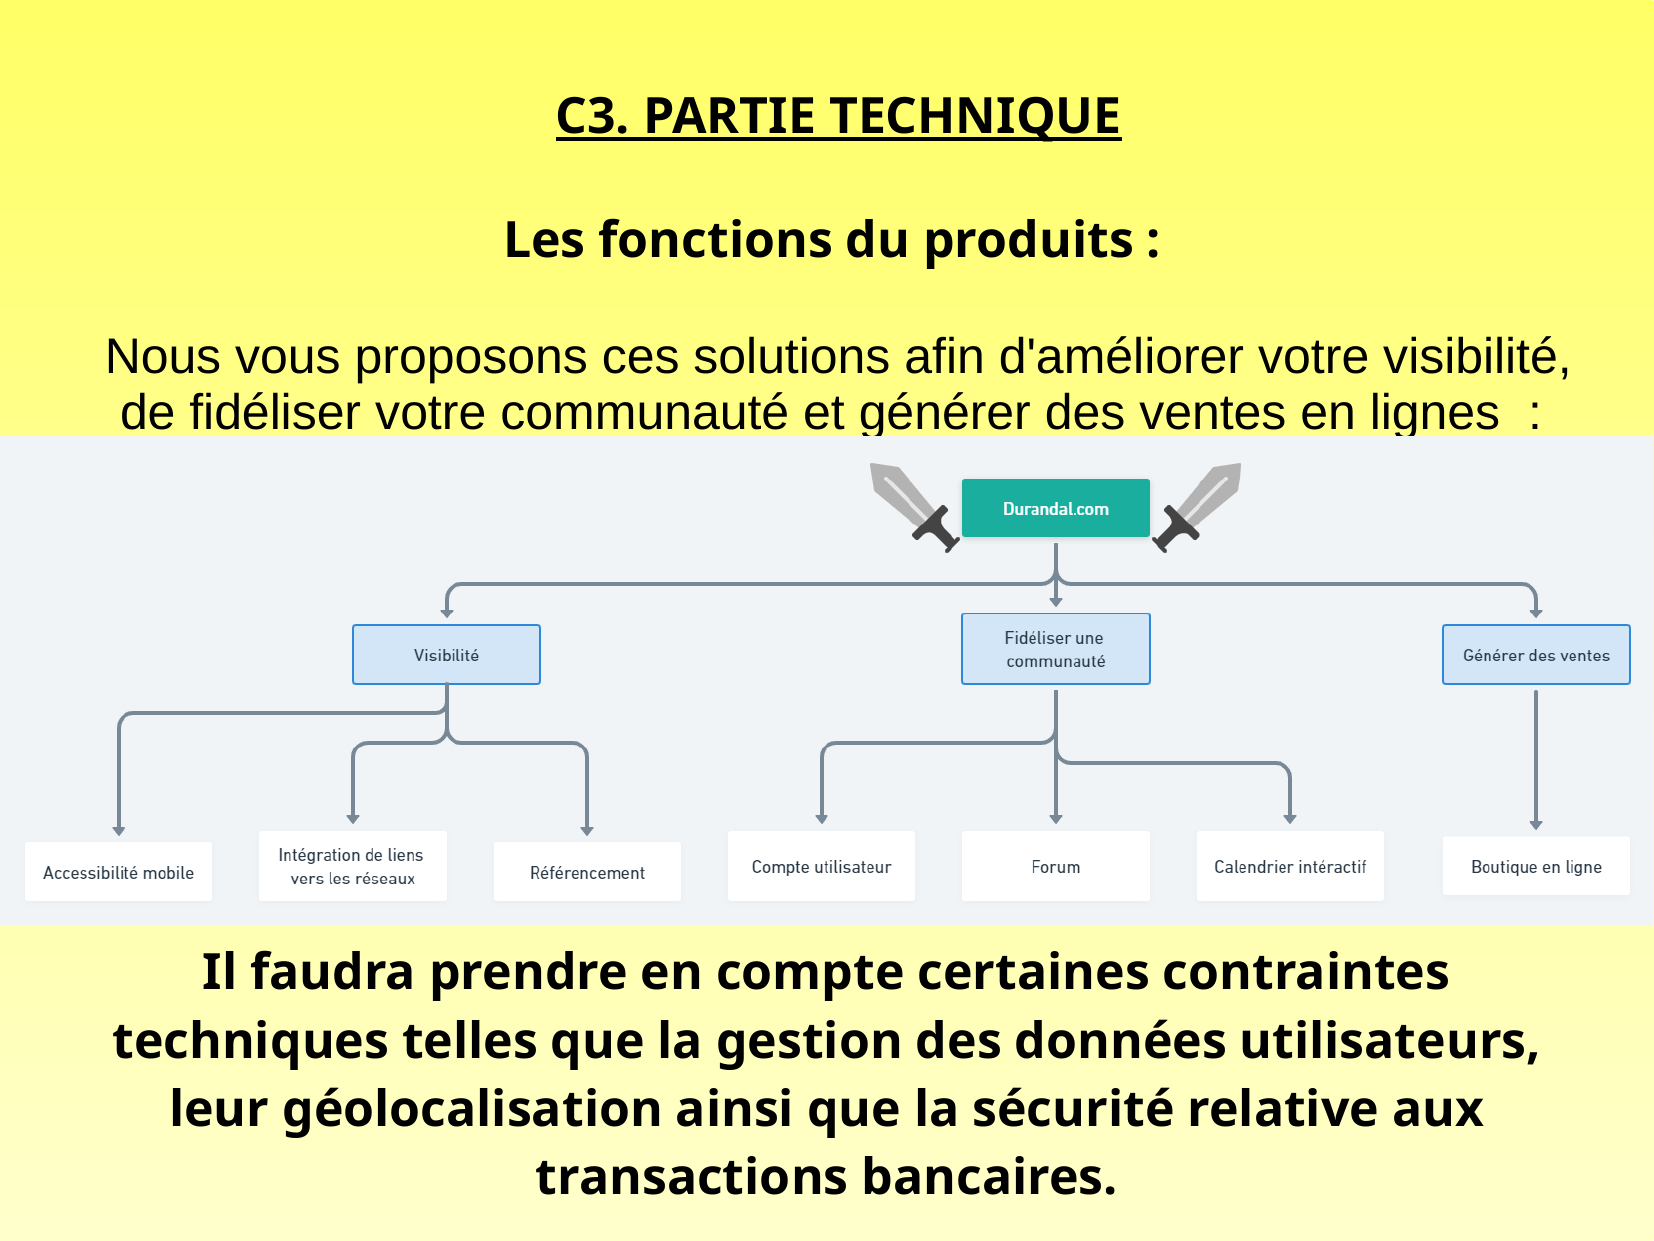

C3. PARTIE TECHNIQUE
Les fonctions du produits :
Nous vous proposons ces solutions afin d'améliorer votre visibilité, de fidéliser votre communauté et générer des ventes en lignes  :
# Il faudra prendre en compte certaines contraintes techniques telles que la gestion des données utilisateurs, leur géolocalisation ainsi que la sécurité relative aux transactions bancaires.